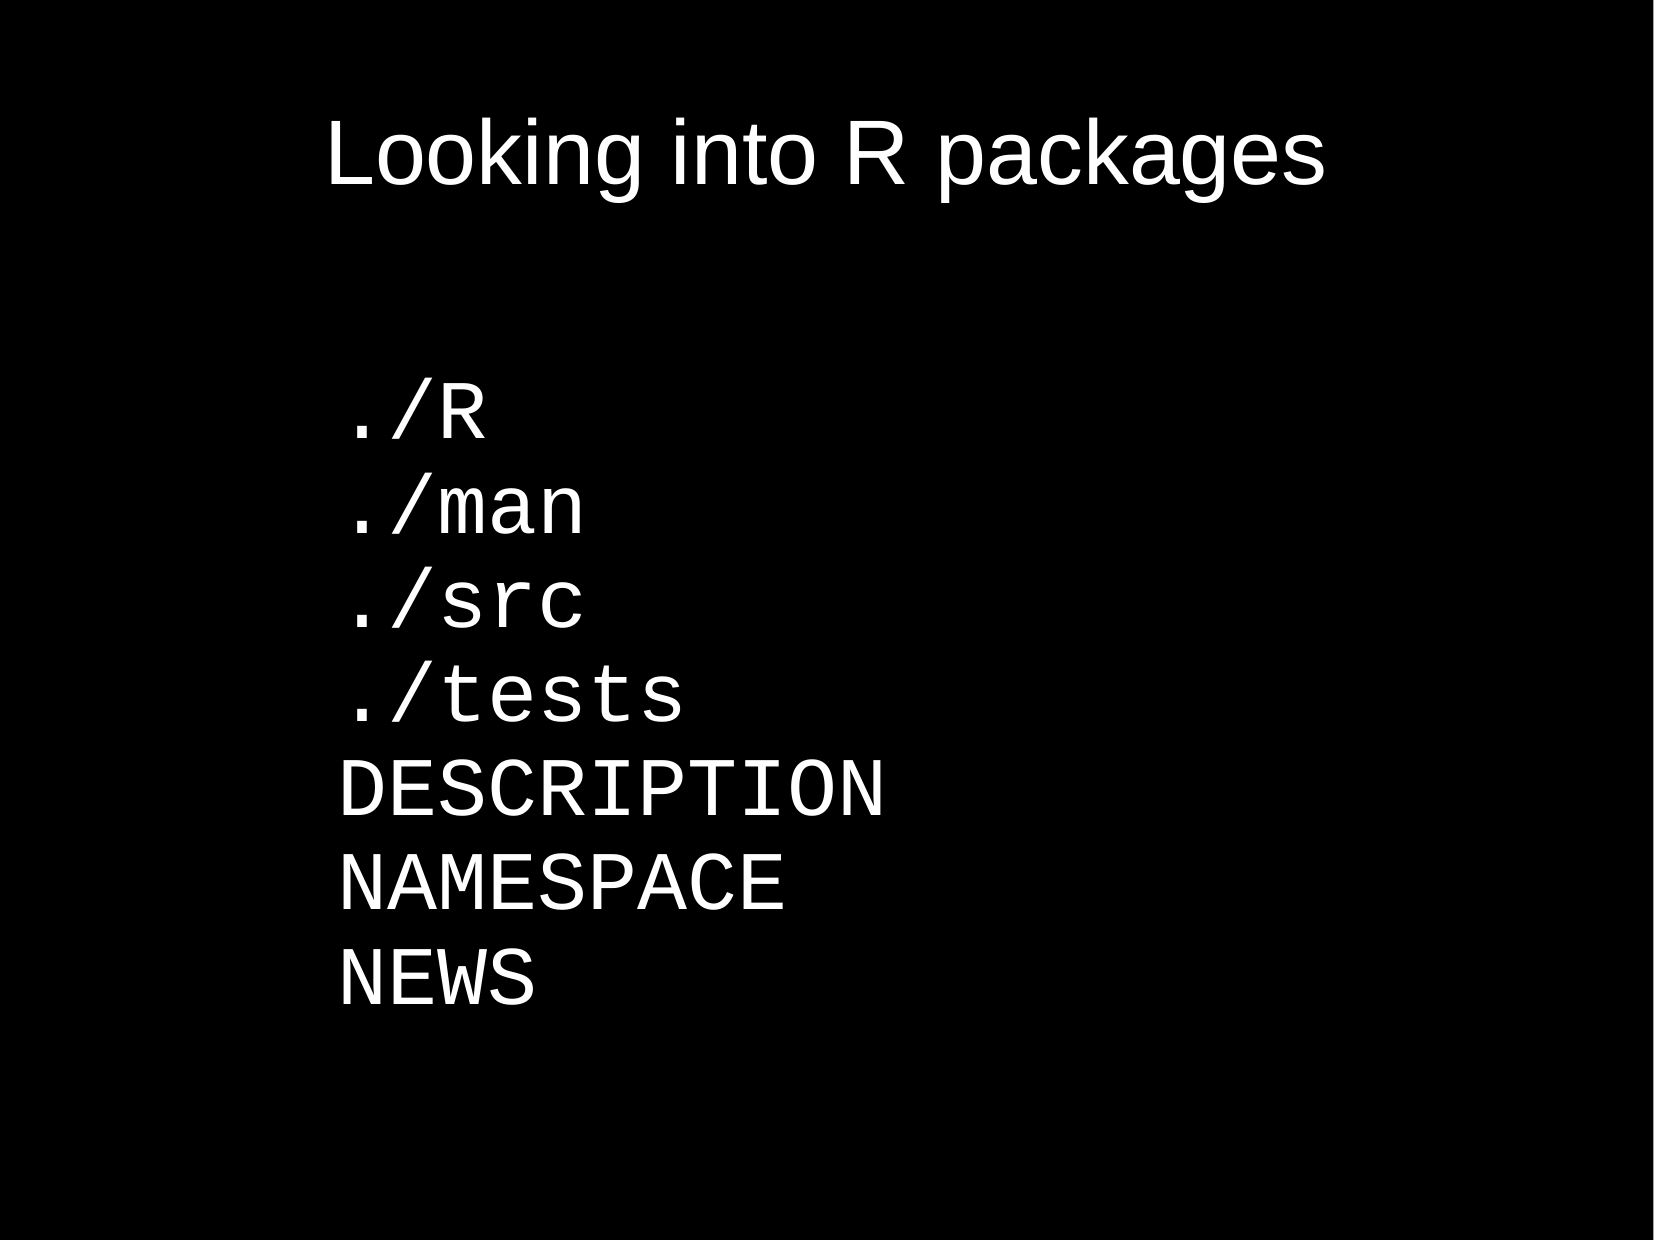

# Looking into R packages
./R
./man
./src
./tests
DESCRIPTION
NAMESPACE
NEWS